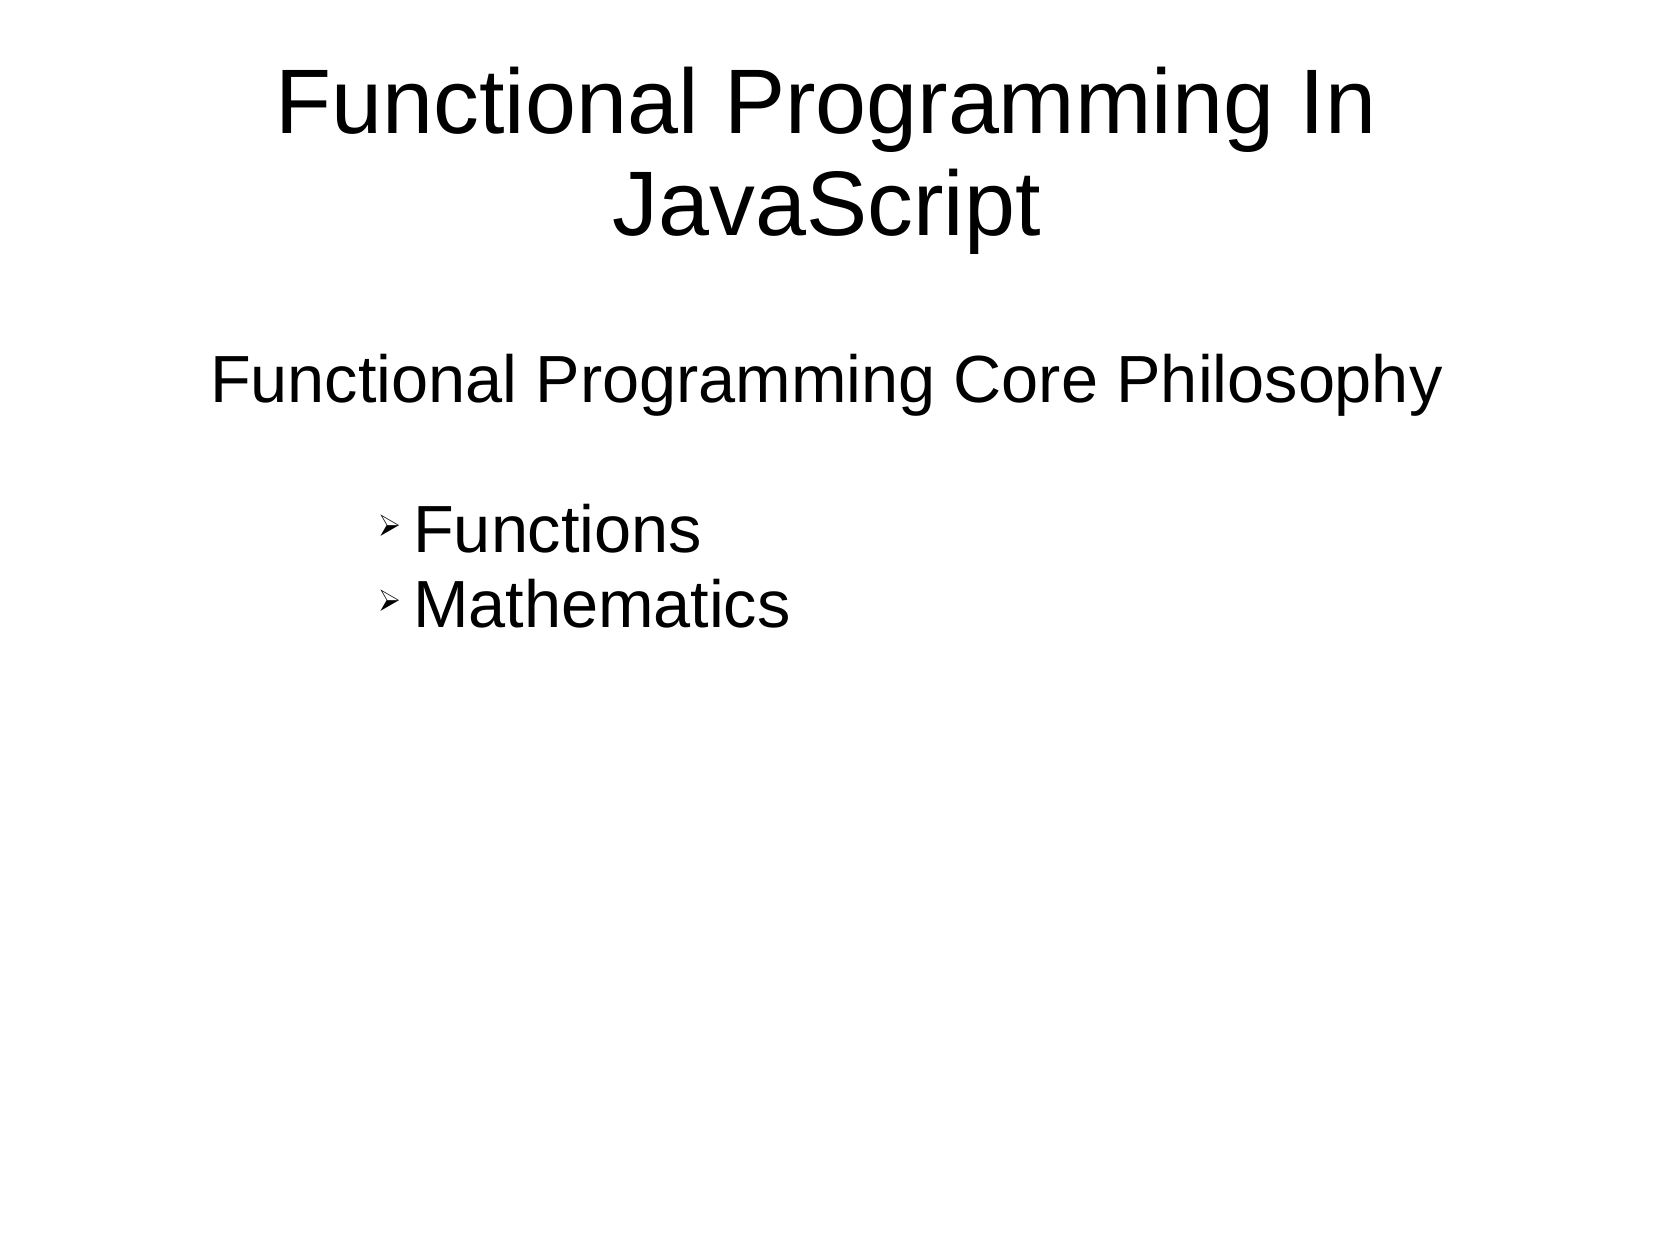

# Functional Programming In JavaScript
Functional Programming Core Philosophy
Functions
Mathematics